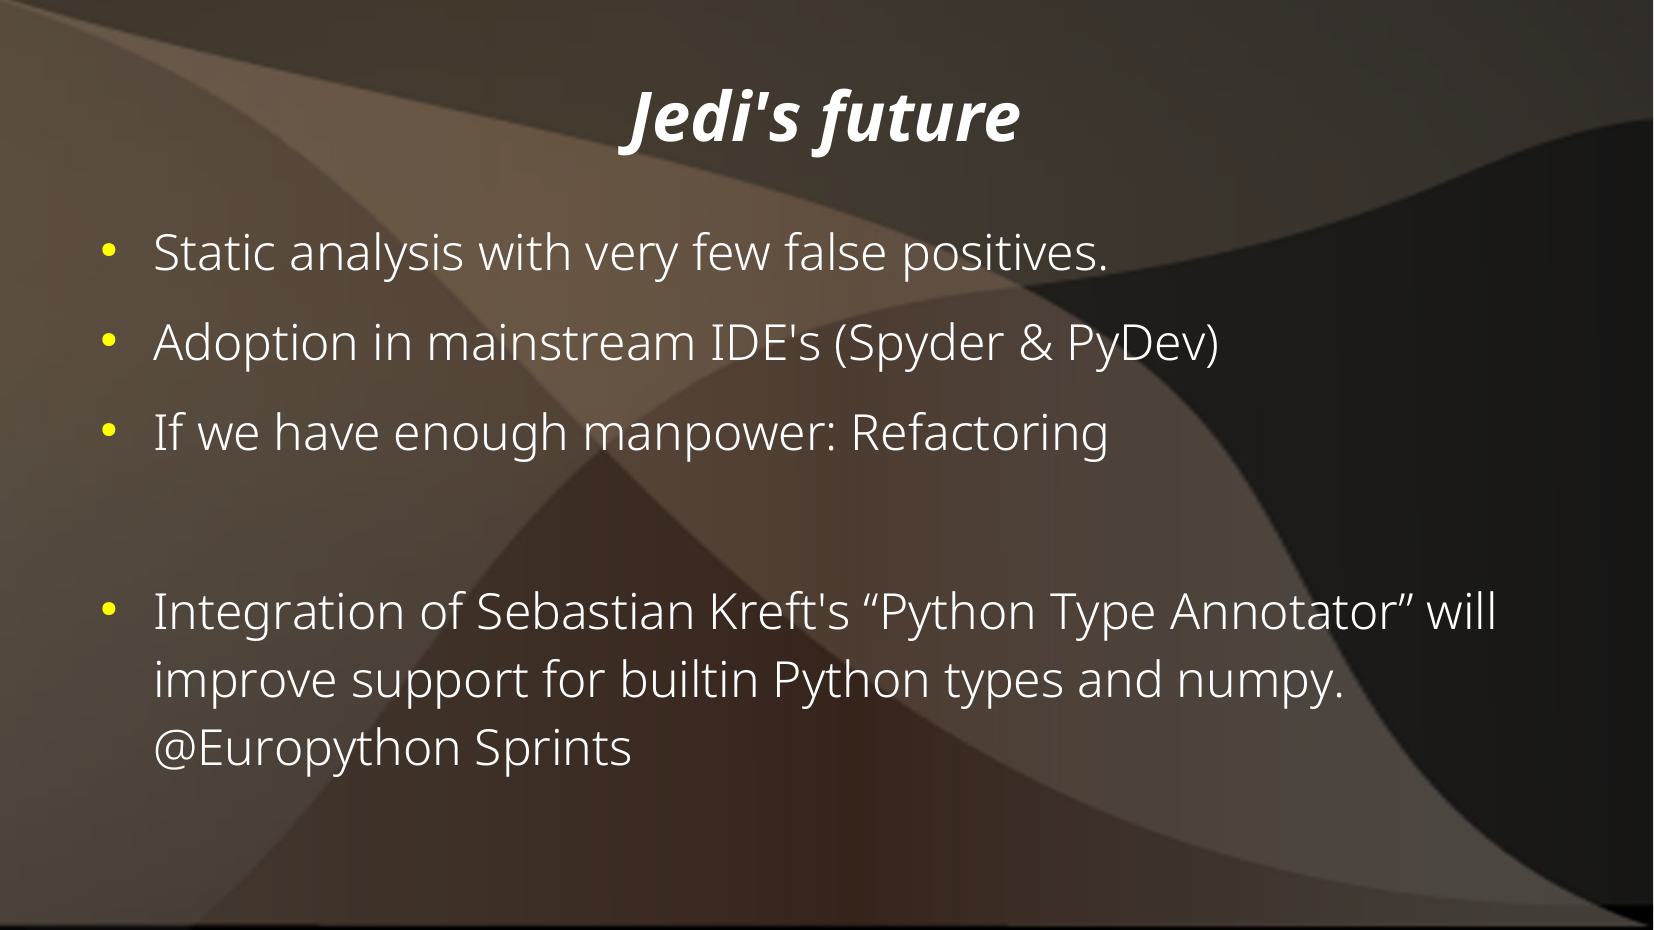

# Jedi's future
Static analysis with very few false positives.
Adoption in mainstream IDE's (Spyder & PyDev)
If we have enough manpower: Refactoring
Integration of Sebastian Kreft's “Python Type Annotator” will improve support for builtin Python types and numpy. @Europython Sprints